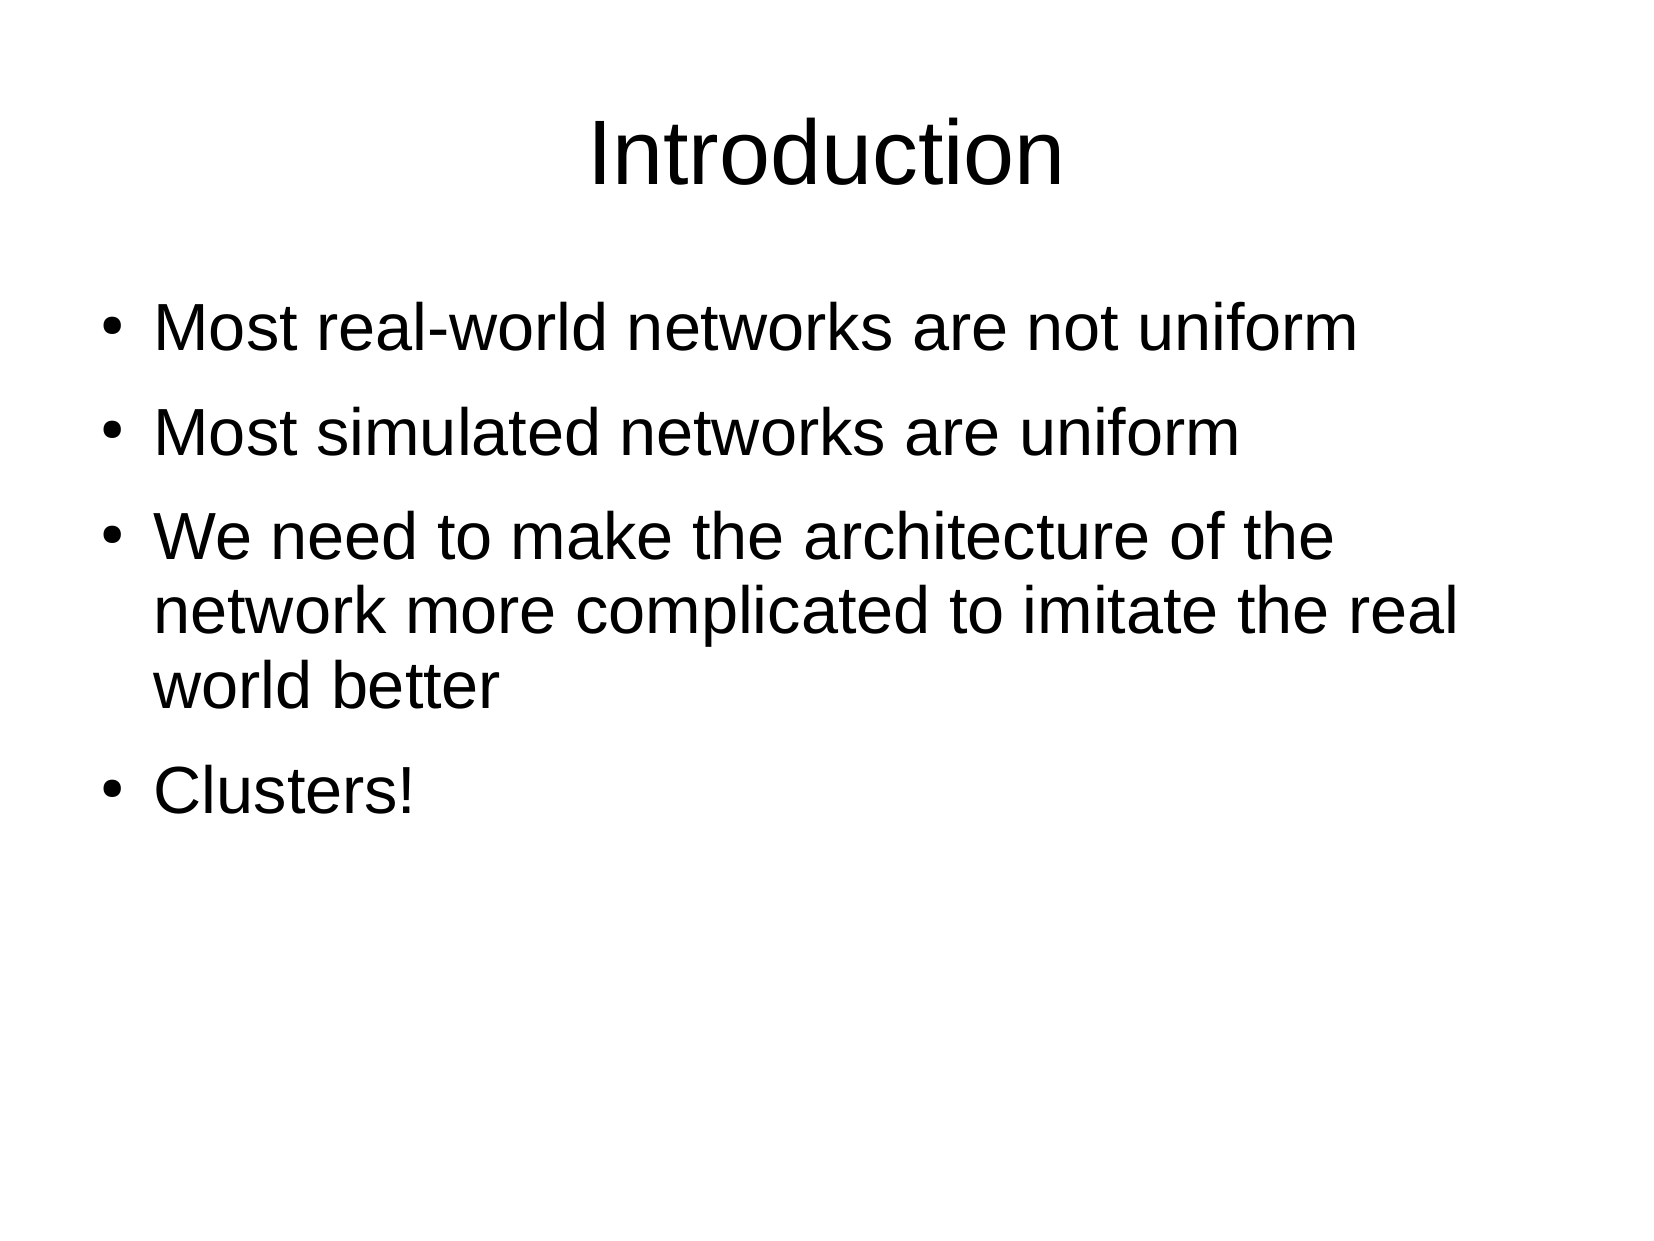

# Introduction
Most real-world networks are not uniform
Most simulated networks are uniform
We need to make the architecture of the network more complicated to imitate the real world better
Clusters!